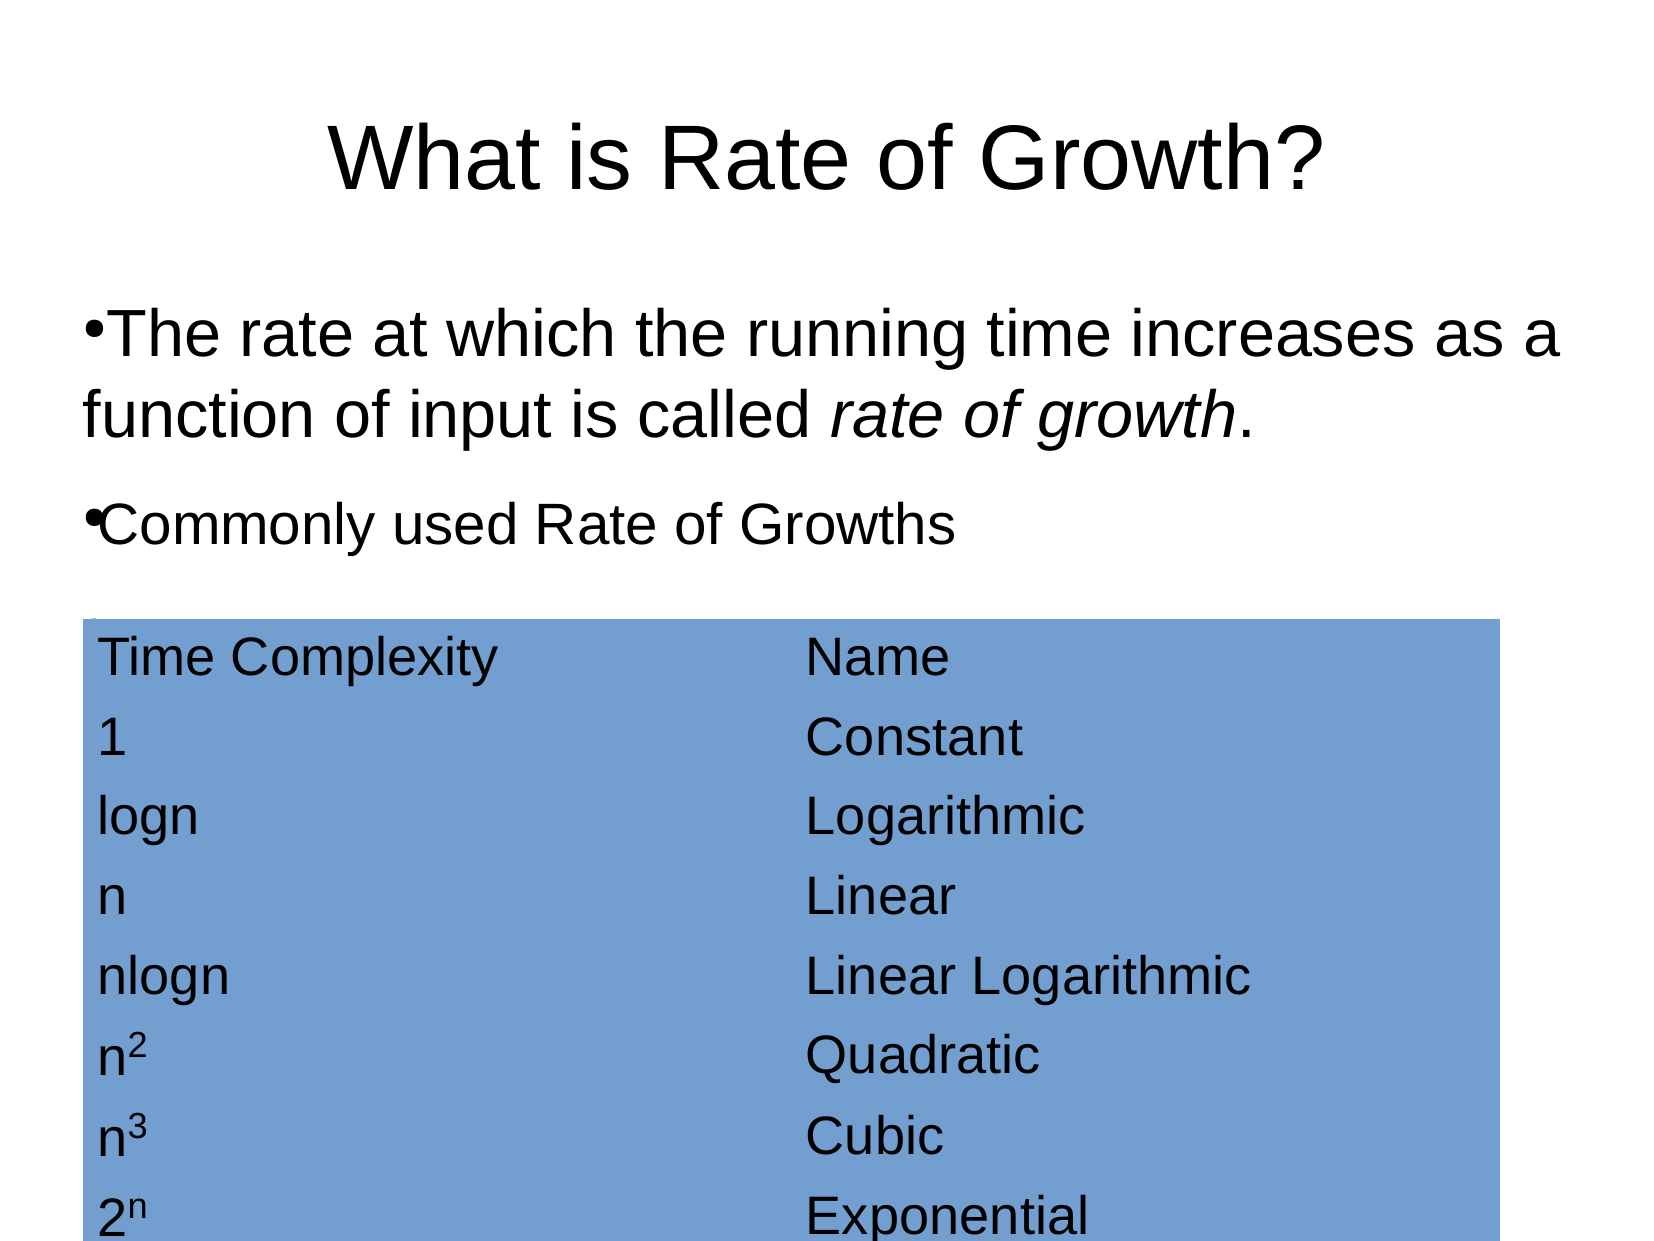

# What is Rate of Growth?
The rate at which the running time increases as a function of input is called rate of growth.
Commonly used Rate of Growths
| Time Complexity | Name |
| --- | --- |
| 1 | Constant |
| logn | Logarithmic |
| n | Linear |
| nlogn | Linear Logarithmic |
| n2 | Quadratic |
| n3 | Cubic |
| 2n | Exponential |